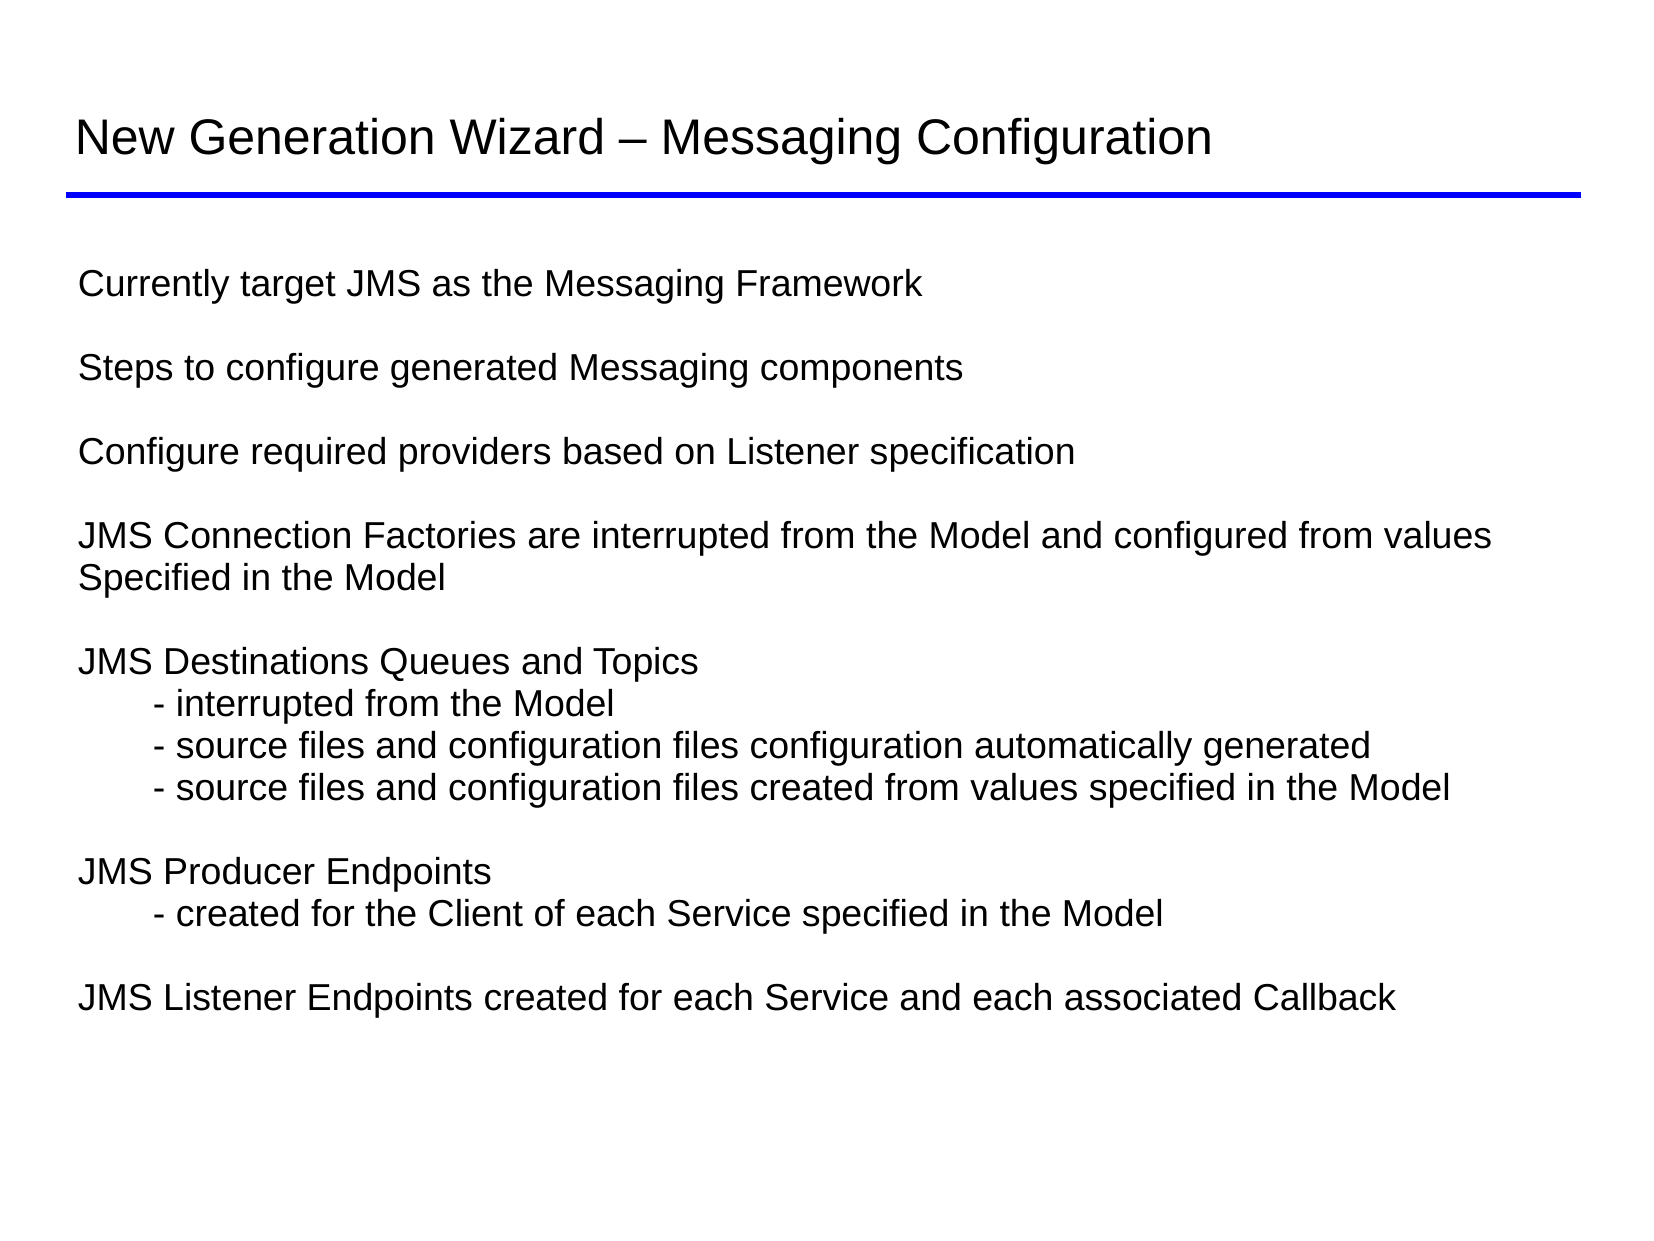

New Generation Wizard – Messaging Configuration
Currently target JMS as the Messaging Framework
Steps to configure generated Messaging components
Configure required providers based on Listener specification
JMS Connection Factories are interrupted from the Model and configured from values
Specified in the Model
JMS Destinations Queues and Topics
	- interrupted from the Model
	- source files and configuration files configuration automatically generated
	- source files and configuration files created from values specified in the Model
JMS Producer Endpoints
	- created for the Client of each Service specified in the Model
JMS Listener Endpoints created for each Service and each associated Callback